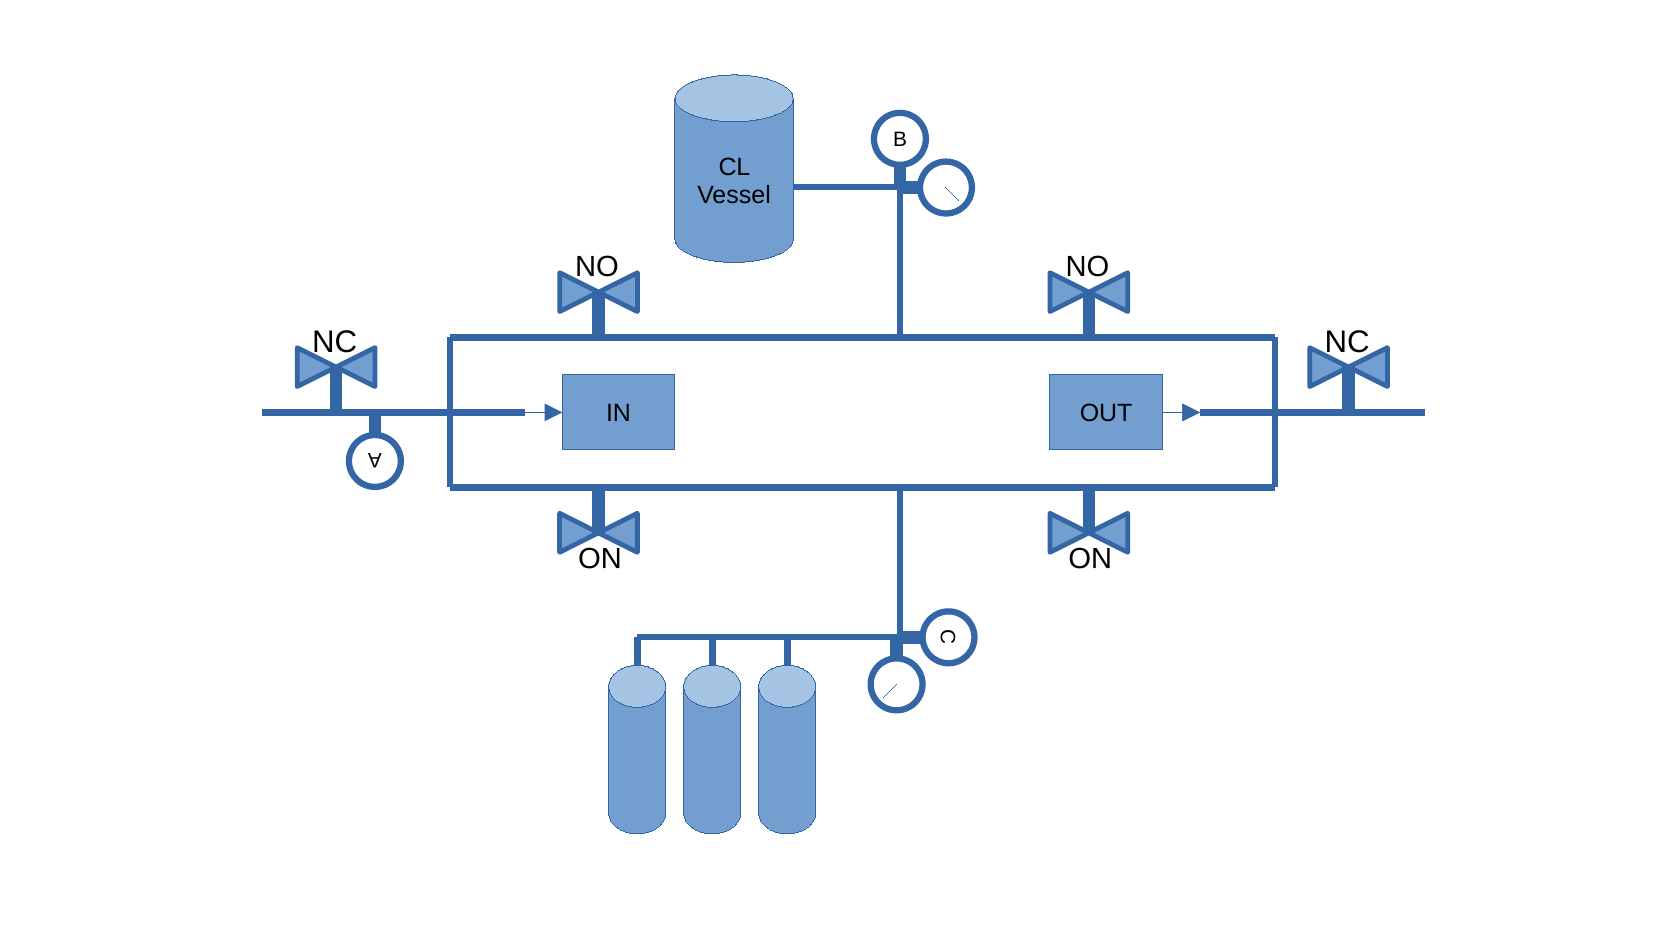

CL Vessel
B
NO
NO
NC
NC
IN
OUT
A
NO
NO
C